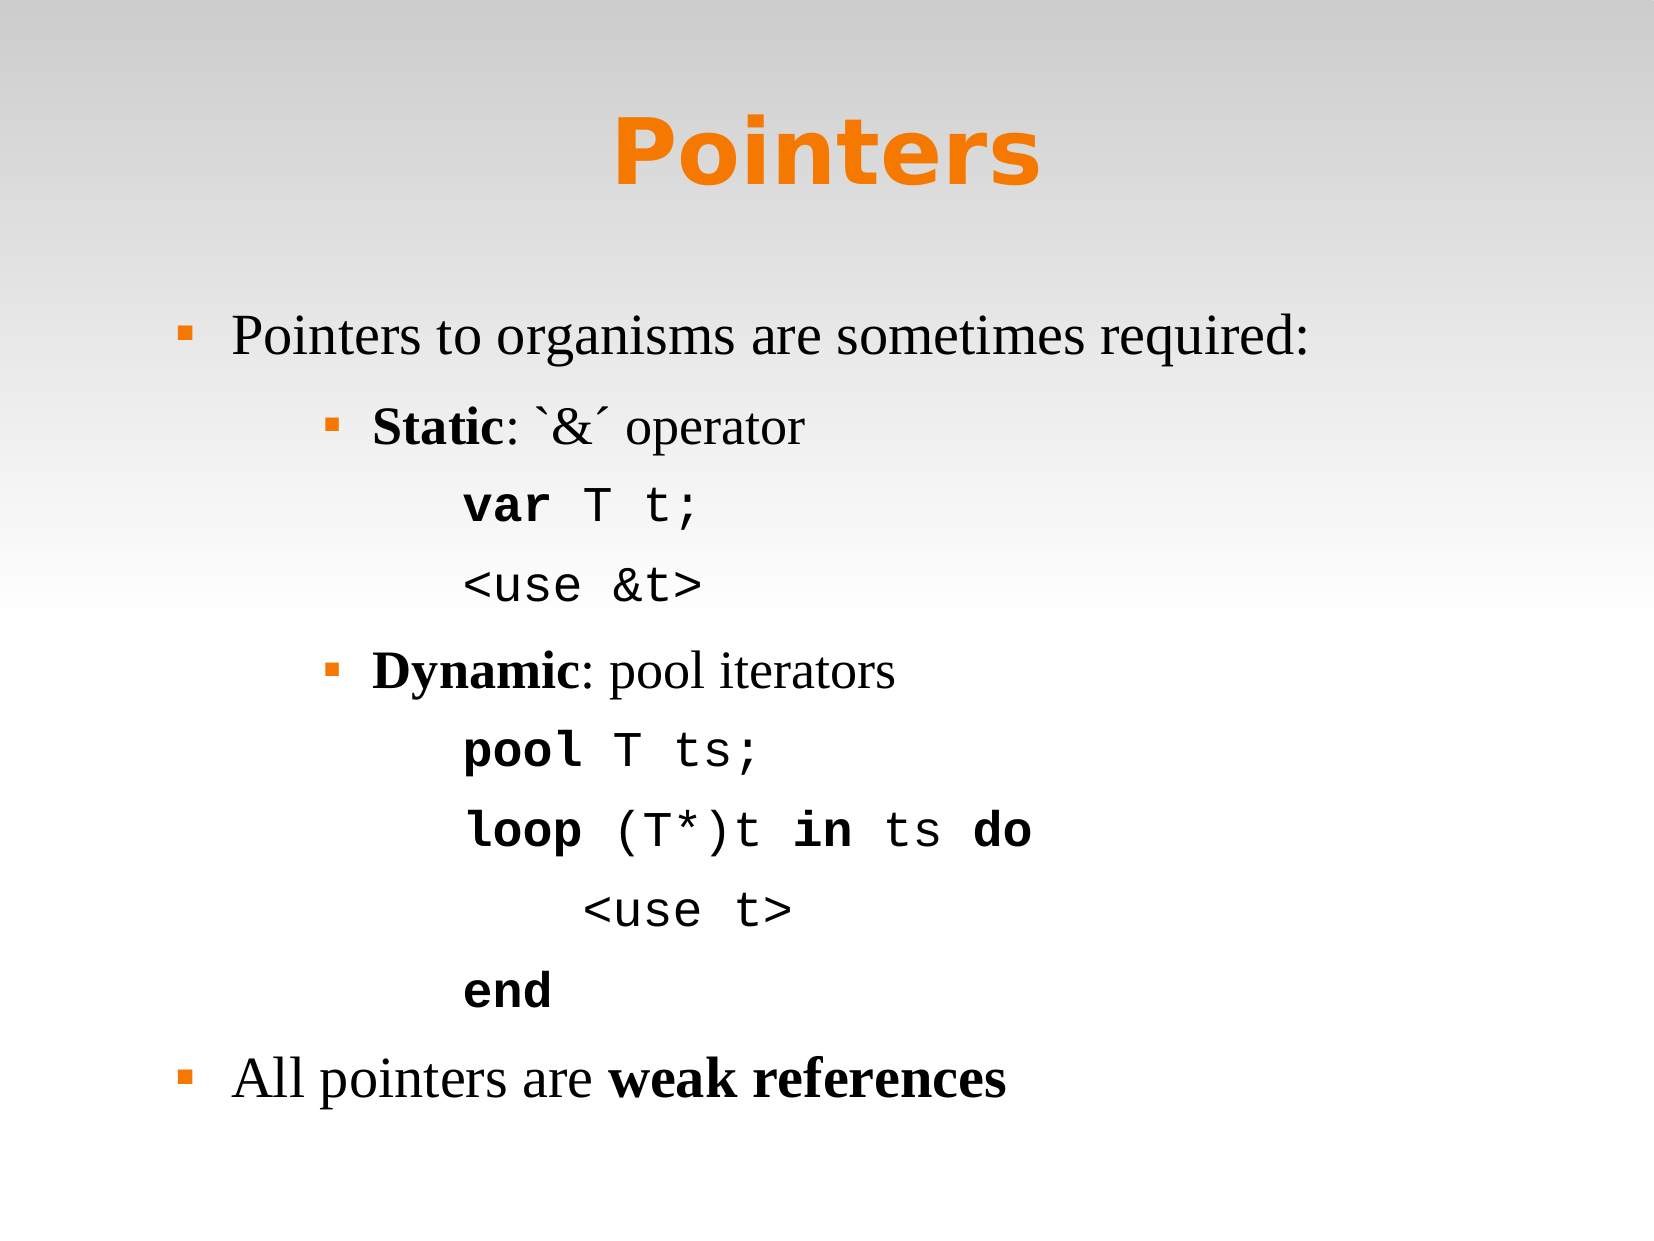

# Pointers
Pointers to organisms are sometimes required:
Static: `&´ operator
 var T t;
 <use &t>
Dynamic: pool iterators
 pool T ts;
 loop (T*)t in ts do
 <use t>
 end
All pointers are weak references